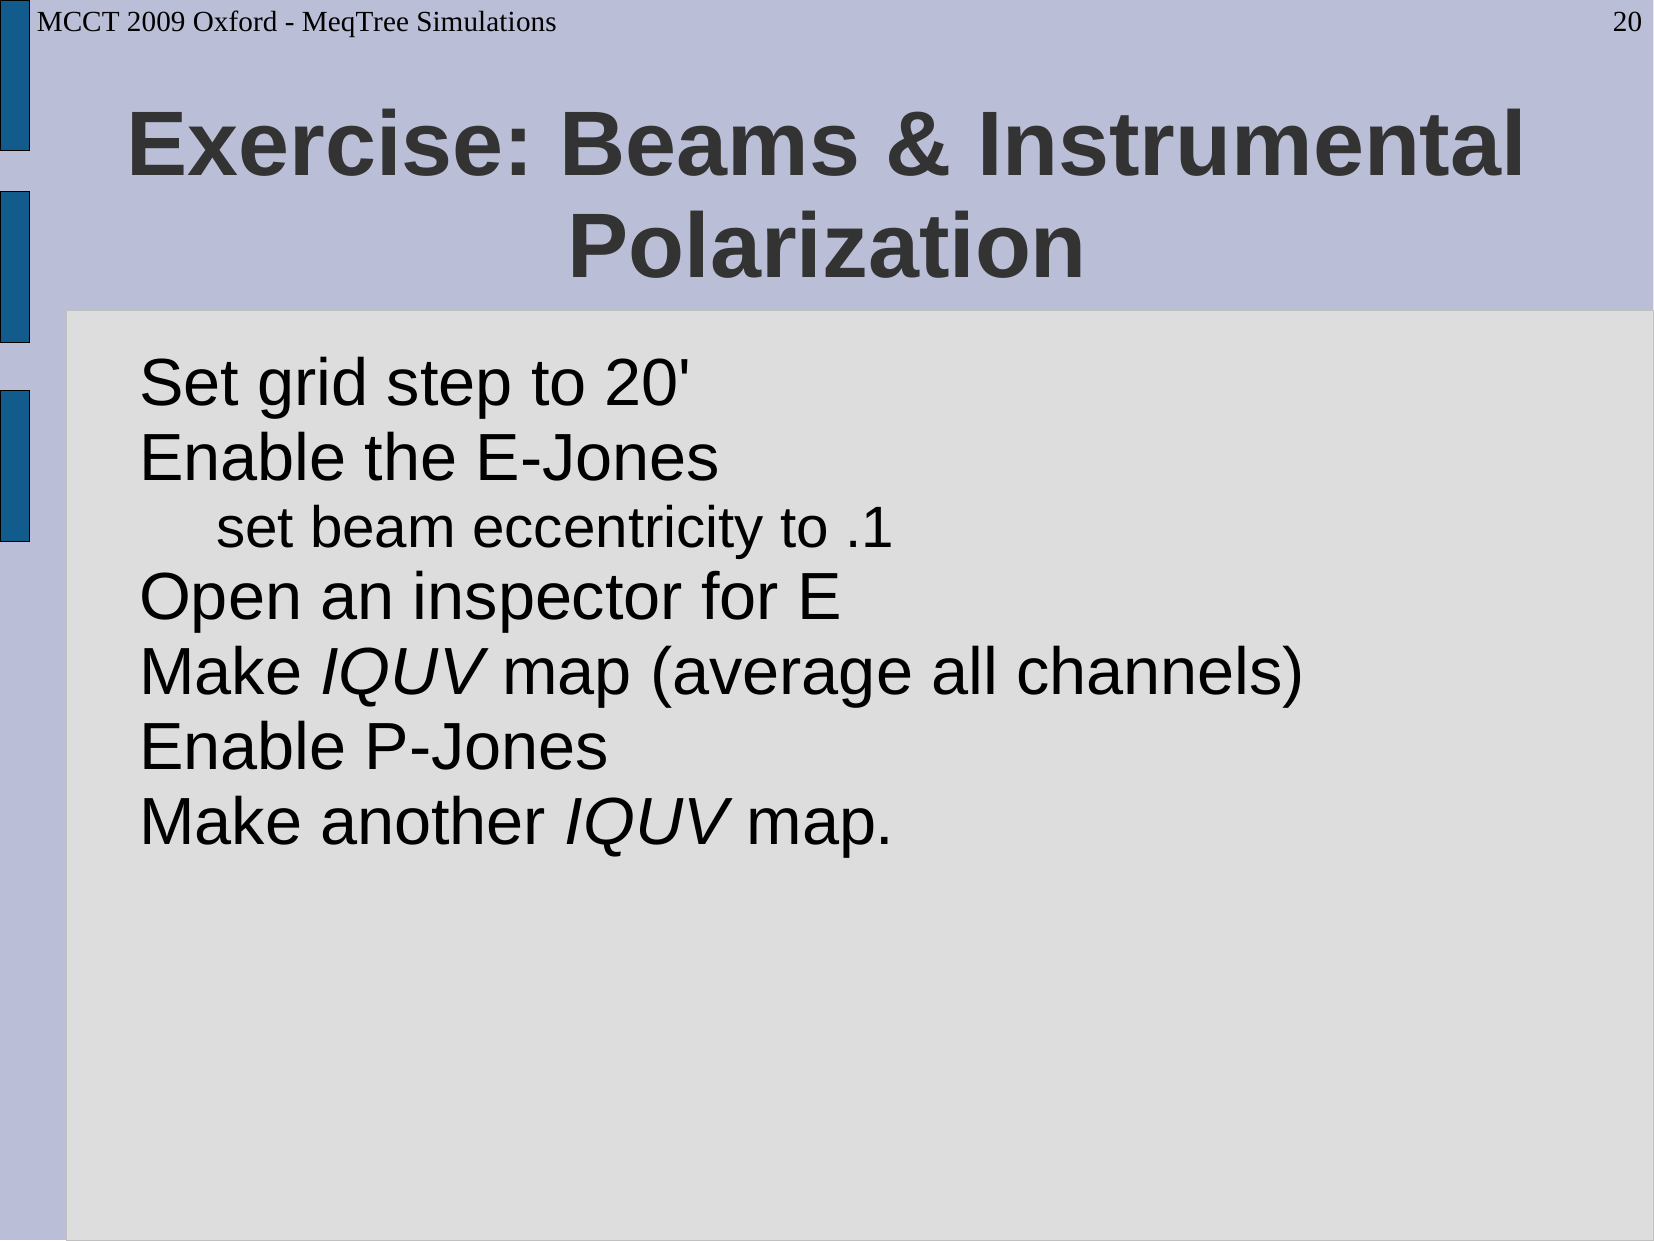

MCCT 2009 Oxford - MeqTree Simulations
20
# Exercise: Beams & Instrumental Polarization
Set grid step to 20'
Enable the E-Jones
set beam eccentricity to .1
Open an inspector for E
Make IQUV map (average all channels)
Enable P-Jones
Make another IQUV map.